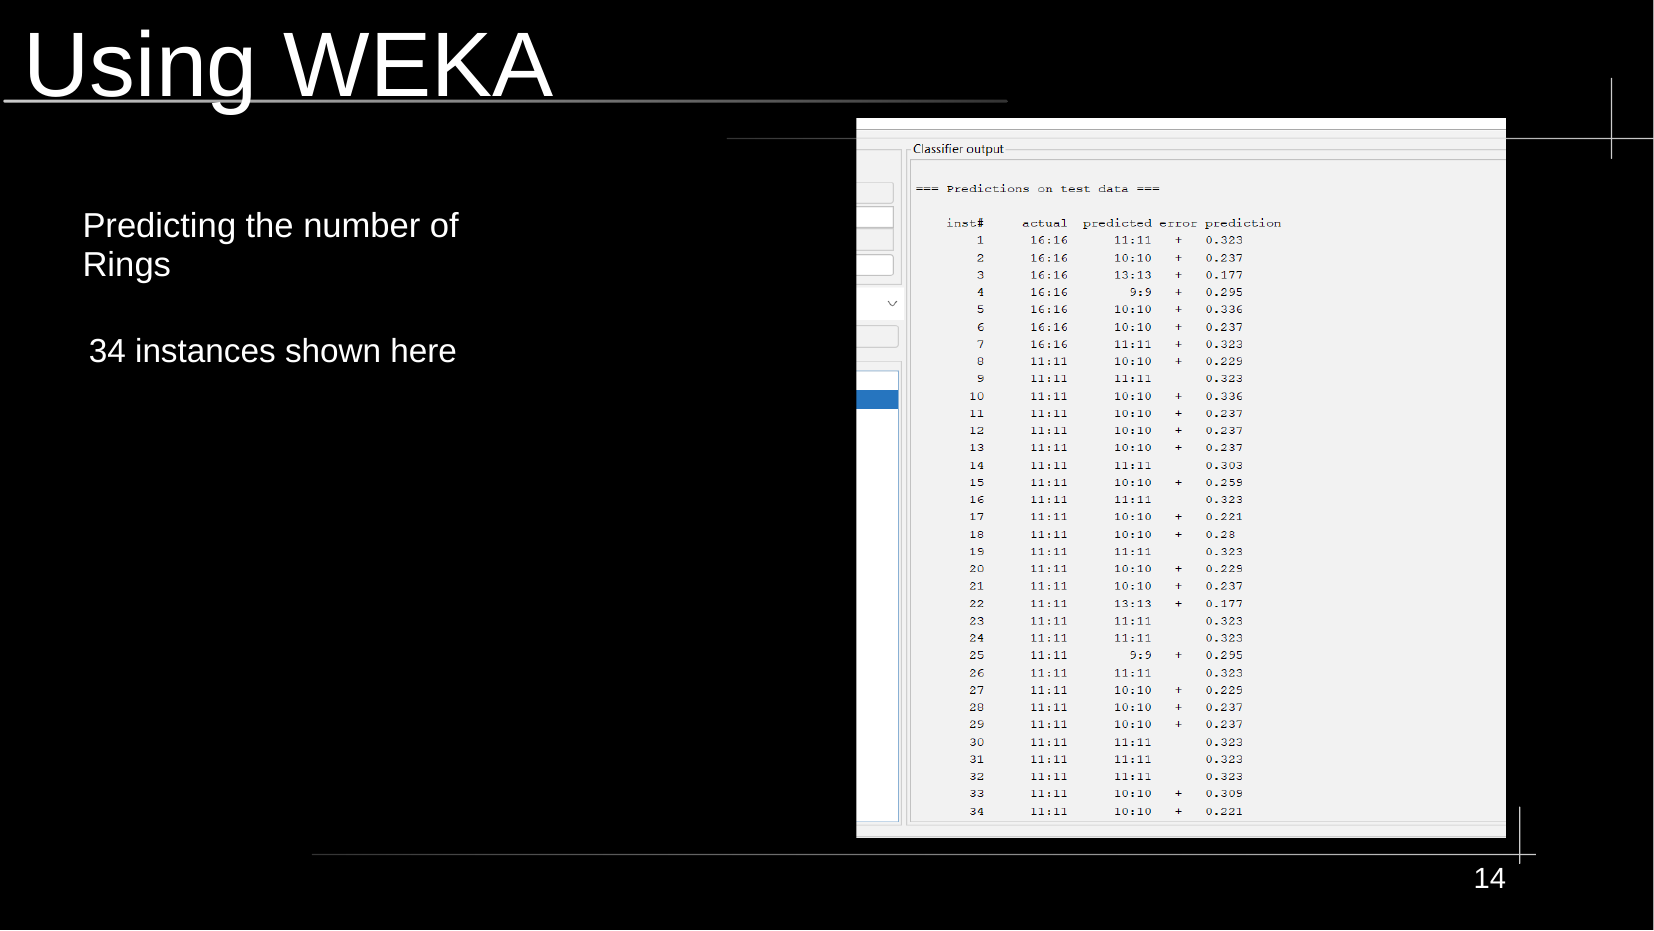

# Using WEKA
Predicting the number of Rings
34 instances shown here
14